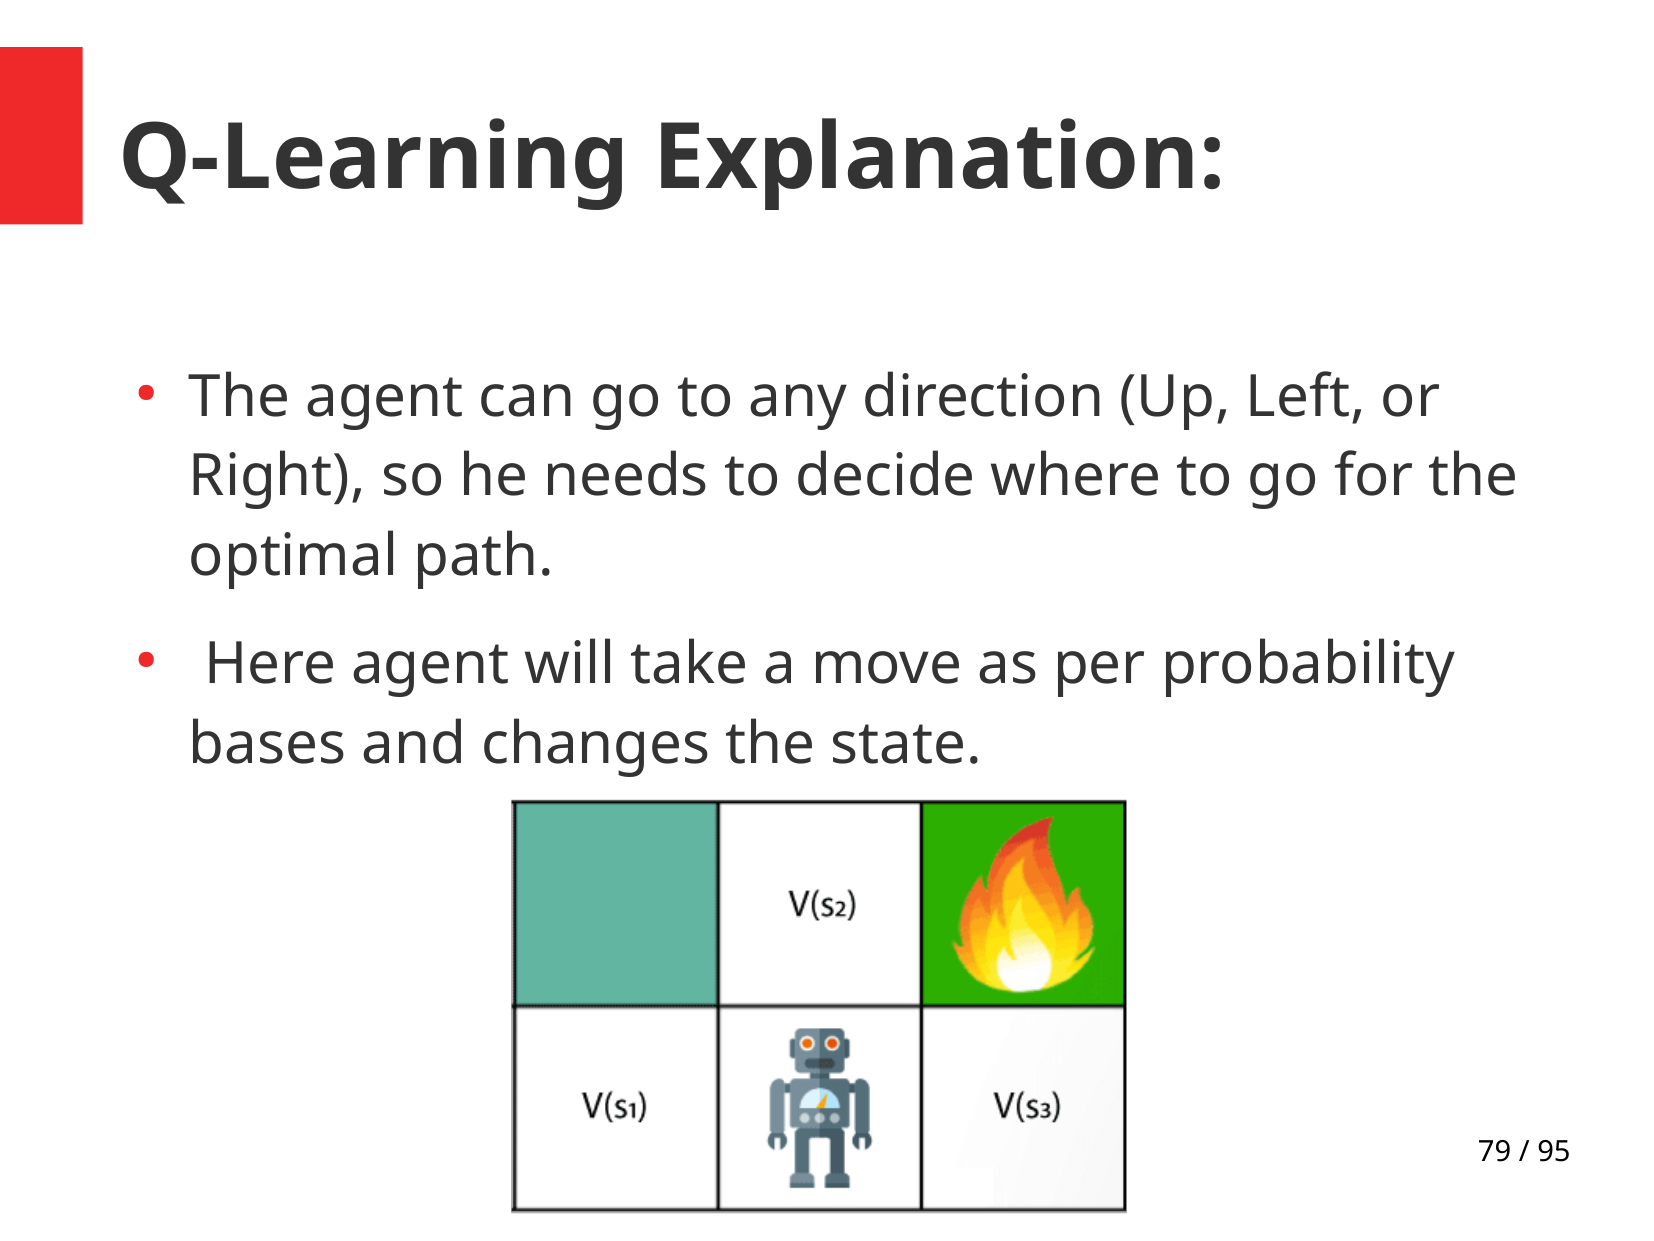

# Q-Learning Explanation:
The agent can go to any direction (Up, Left, or Right), so he needs to decide where to go for the optimal path.
 Here agent will take a move as per probability bases and changes the state.
79